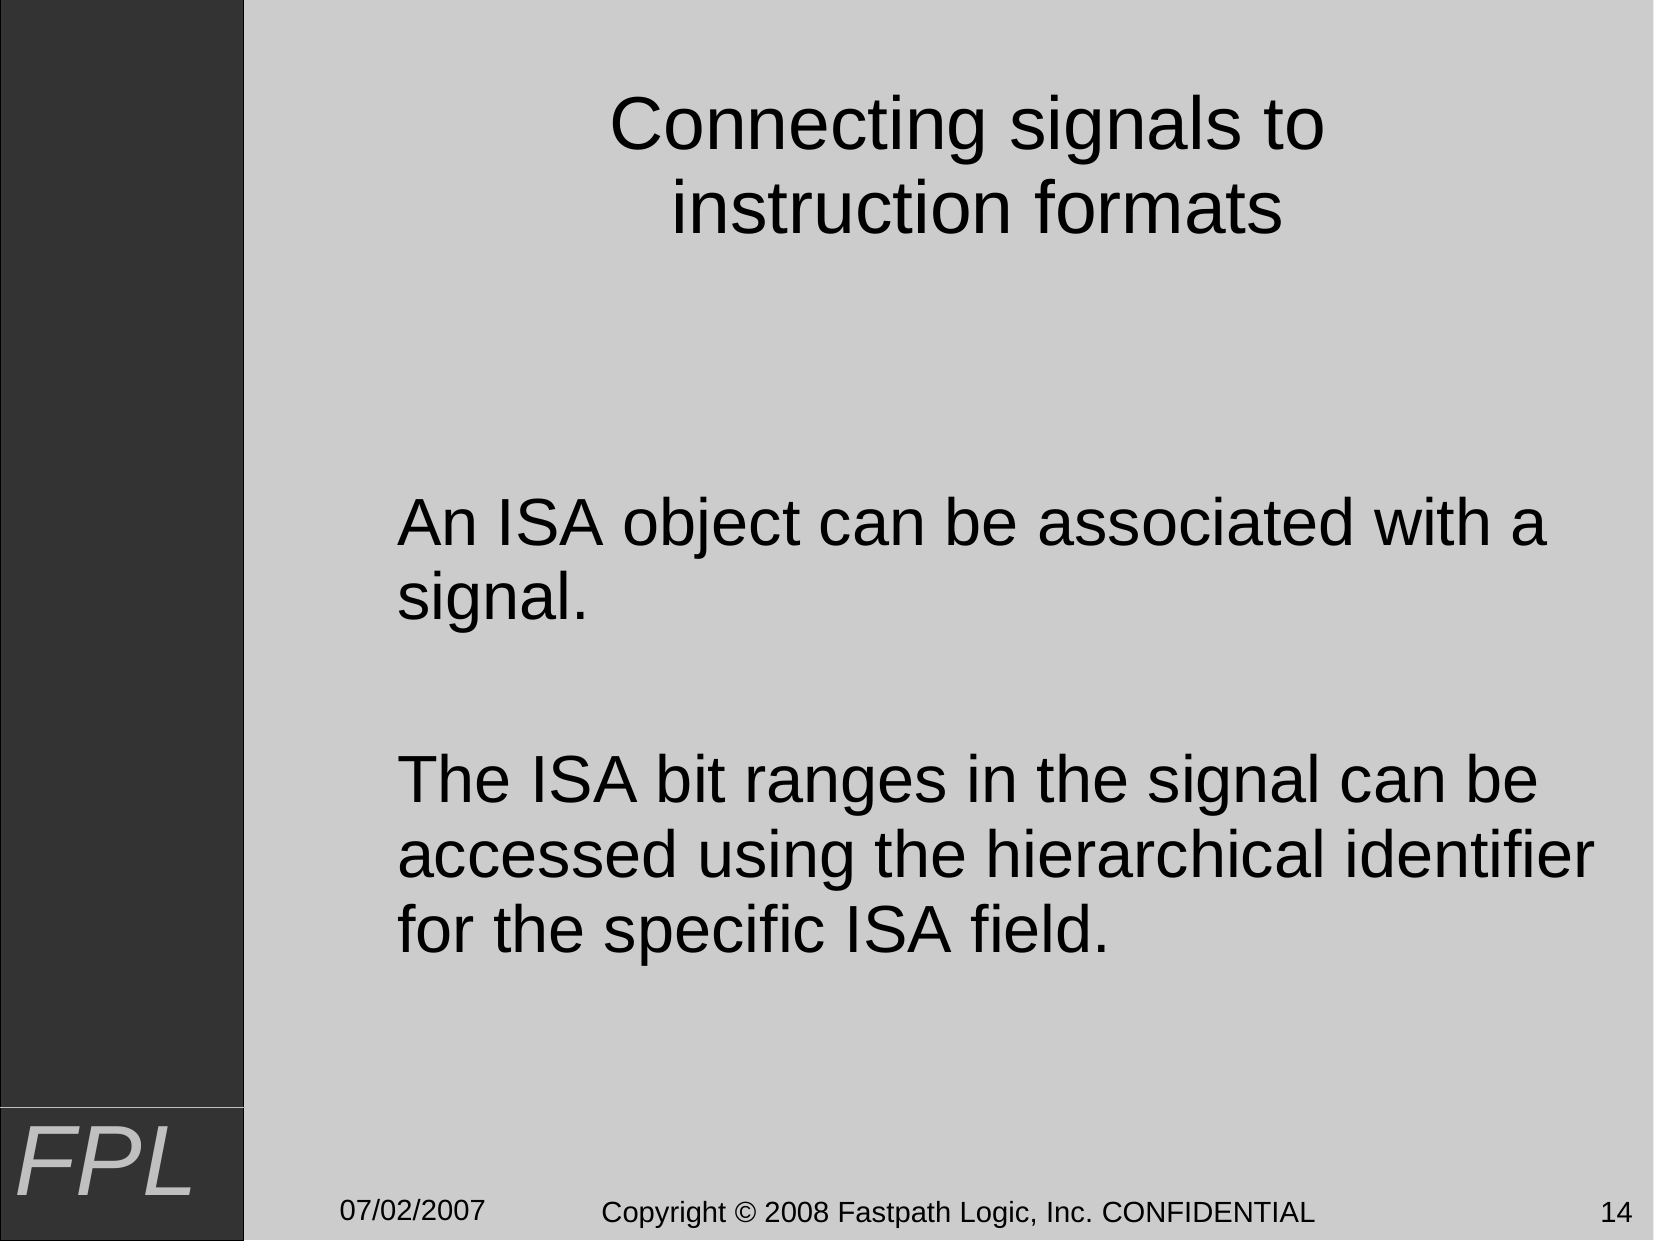

# Connecting signals to instruction formats
An ISA object can be associated with a signal.
The ISA bit ranges in the signal can be accessed using the hierarchical identifier for the specific ISA field.
07/02/2007
14
© 2007 FASTPATH LOGIC INC.